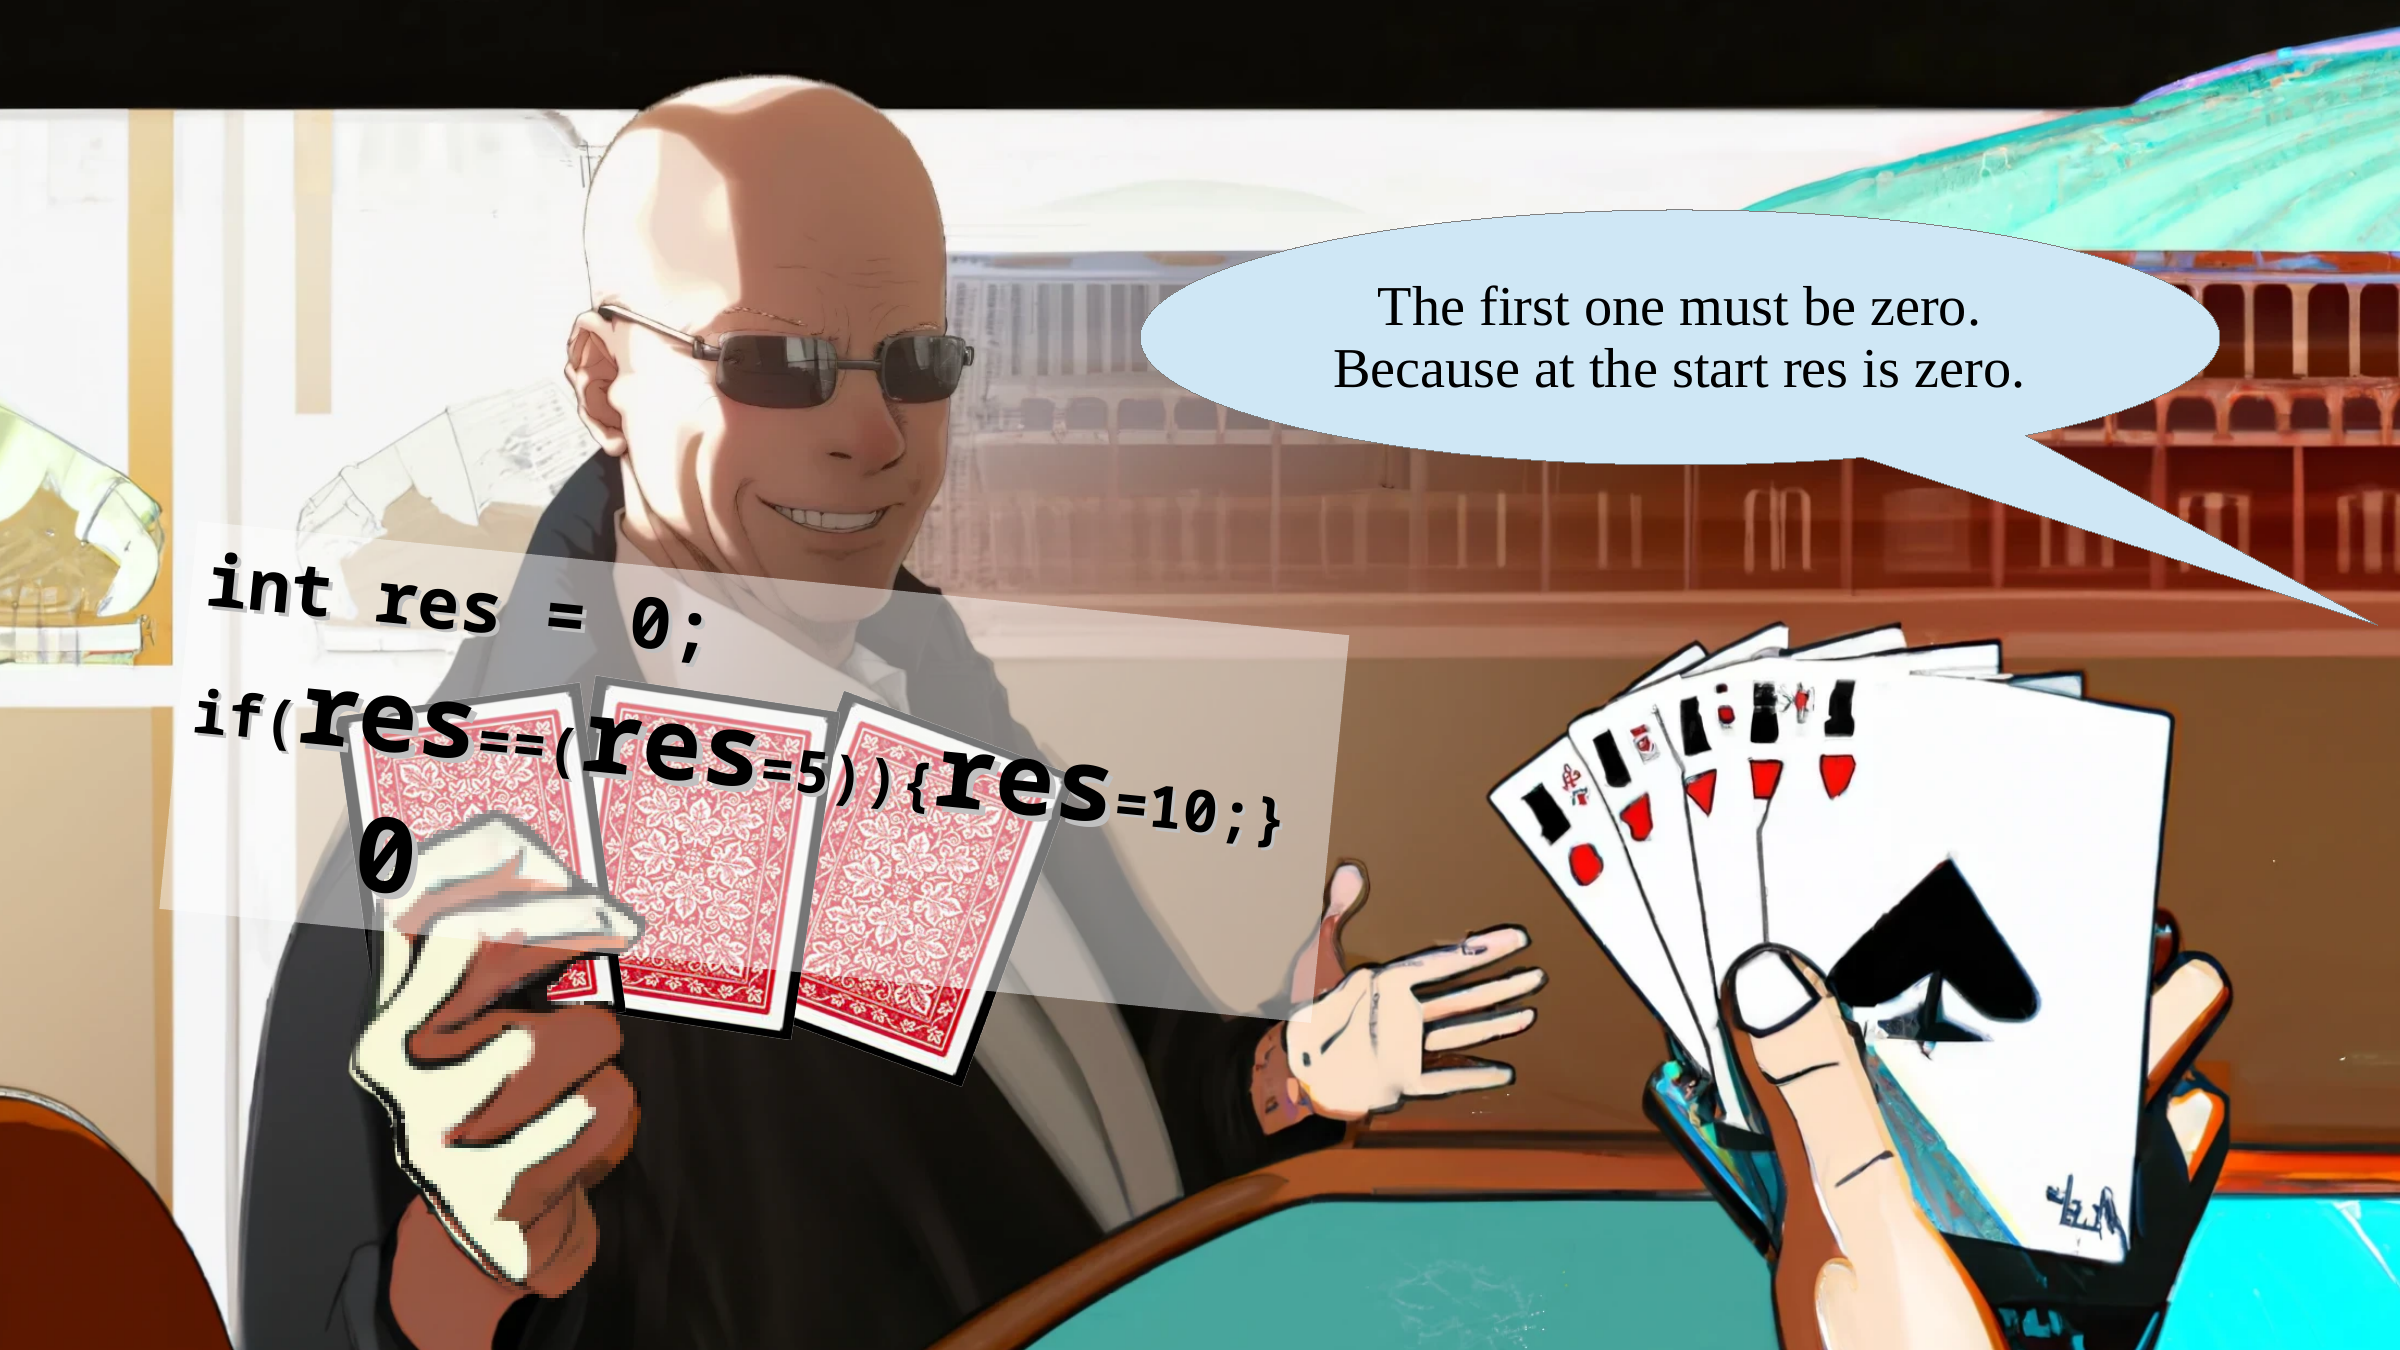

The first one must be zero.
Because at the start res is zero.
int res = 0;
if(res==(res=5)){res=10;}
 0